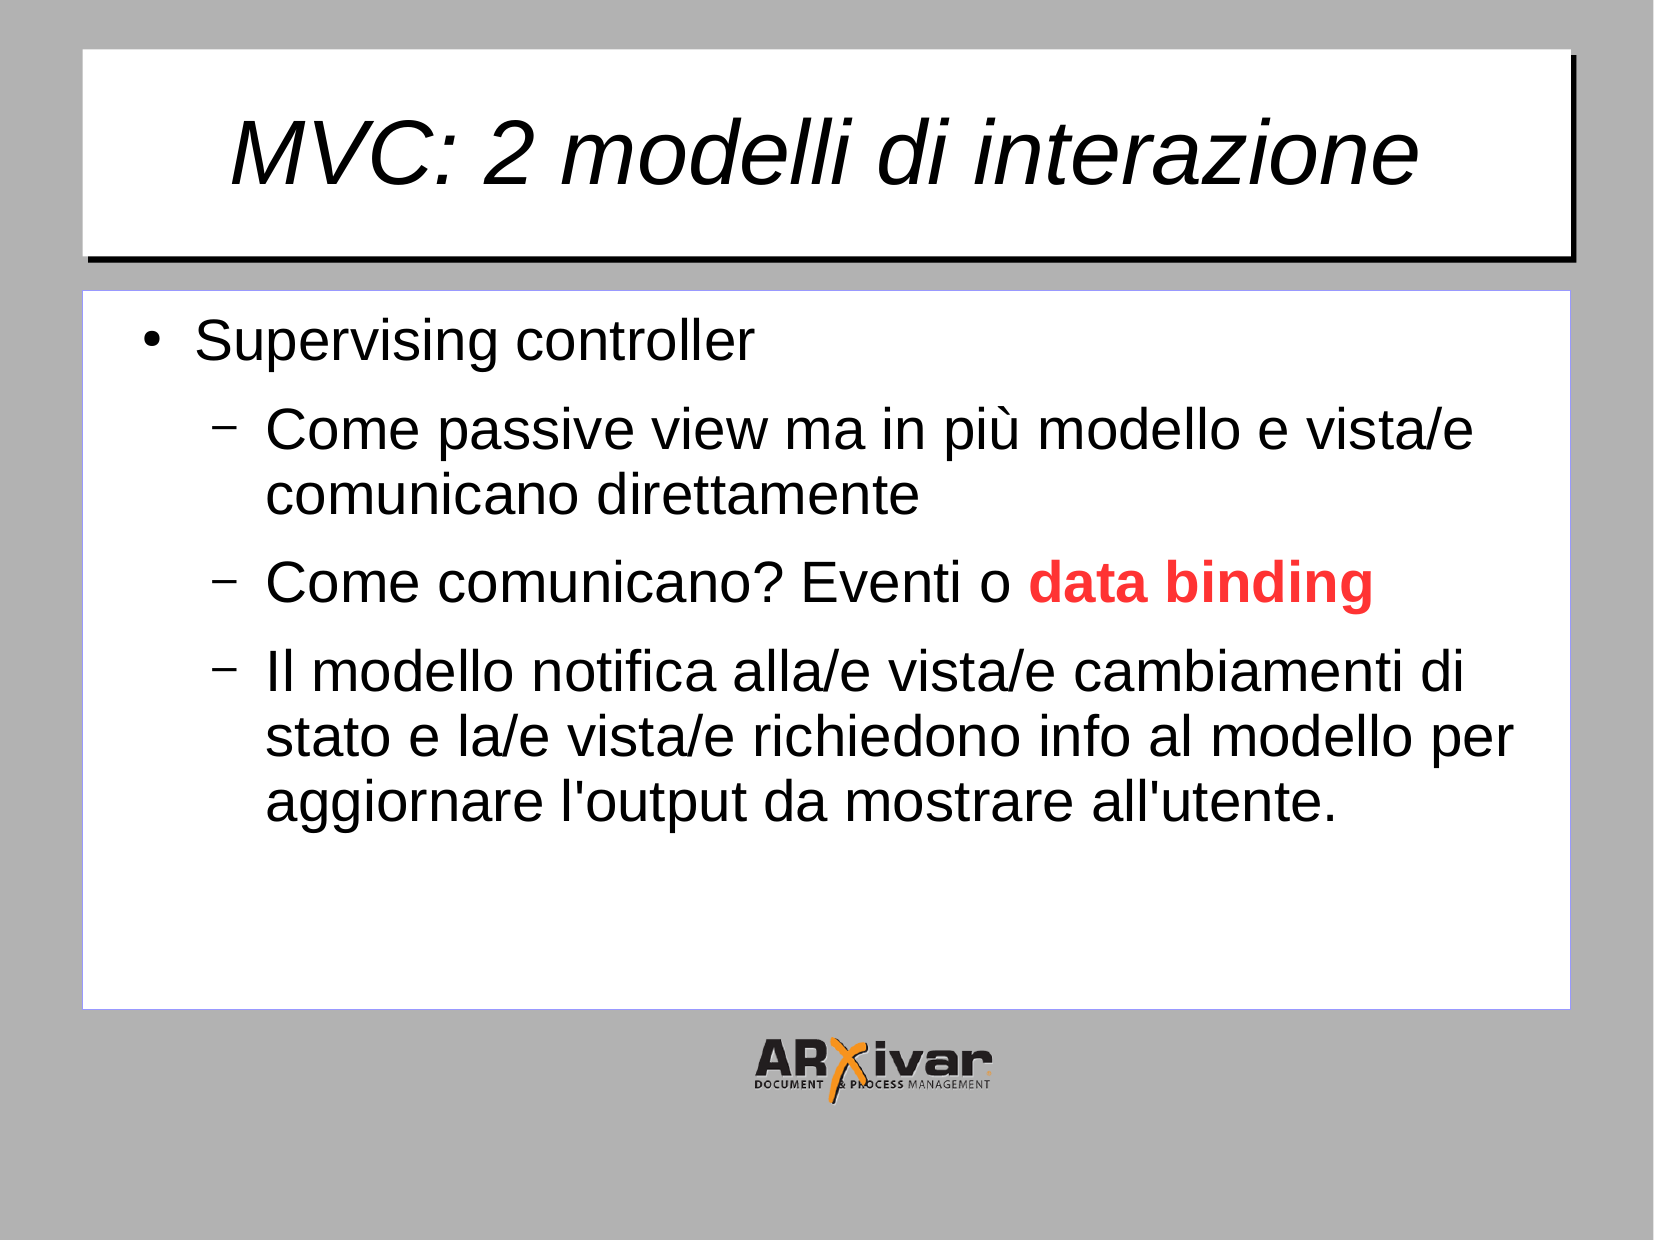

# MVC: 2 modelli di interazione
Supervising controller
Come passive view ma in più modello e vista/e comunicano direttamente
Come comunicano? Eventi o data binding
Il modello notifica alla/e vista/e cambiamenti di stato e la/e vista/e richiedono info al modello per aggiornare l'output da mostrare all'utente.